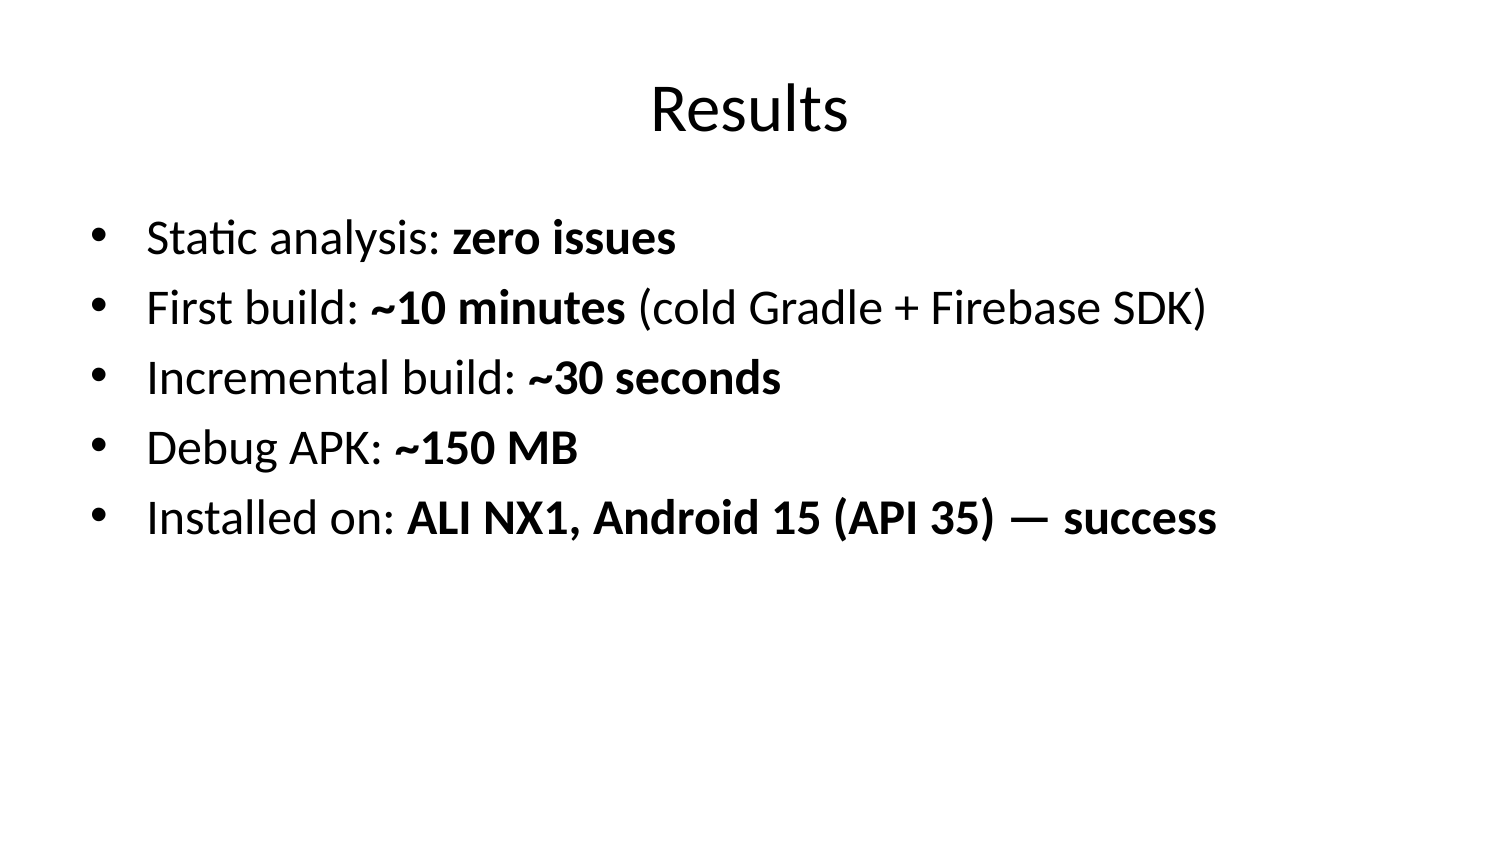

# Results
Static analysis: zero issues
First build: ~10 minutes (cold Gradle + Firebase SDK)
Incremental build: ~30 seconds
Debug APK: ~150 MB
Installed on: ALI NX1, Android 15 (API 35) — success